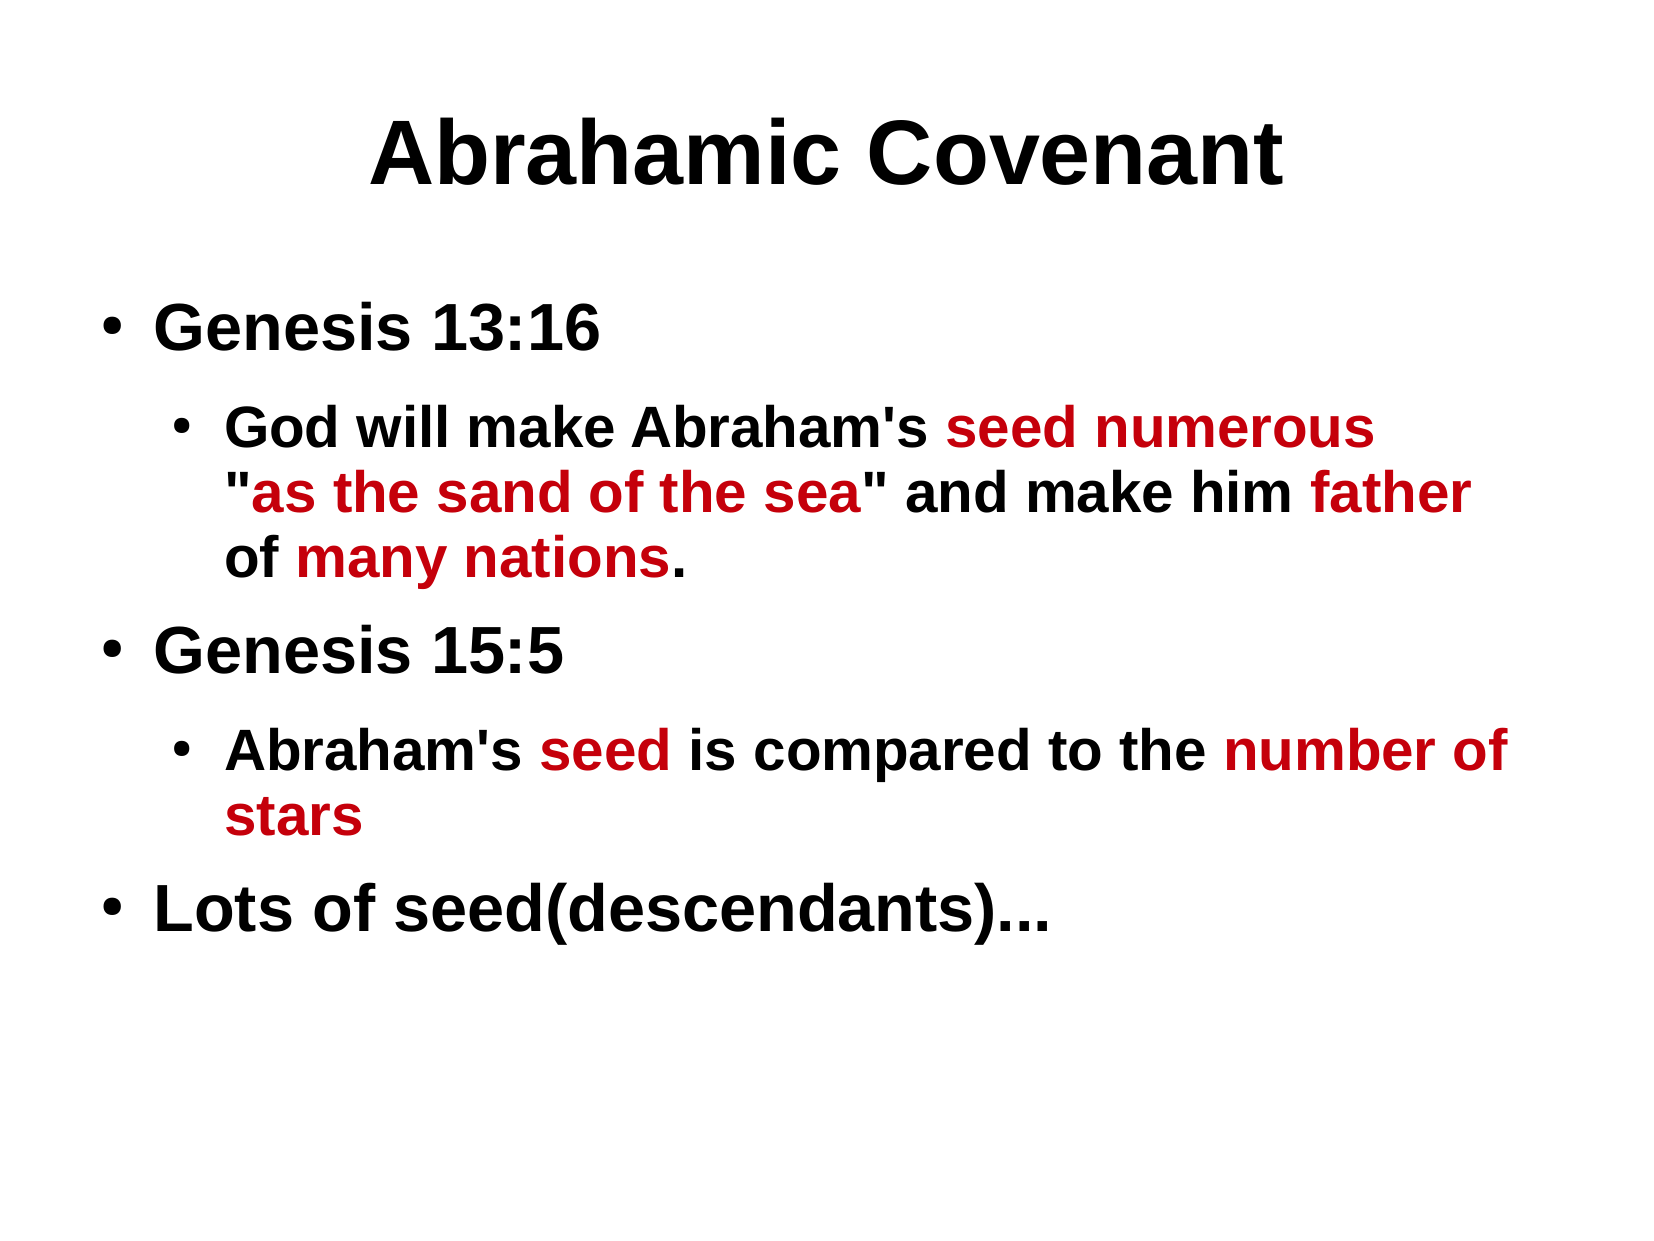

# Abrahamic Covenant
Genesis 13:16
God will make Abraham's seed numerous
"as the sand of the sea" and make him father
of many nations.
Genesis 15:5
Abraham's seed is compared to the number of stars
Lots of seed(descendants)...